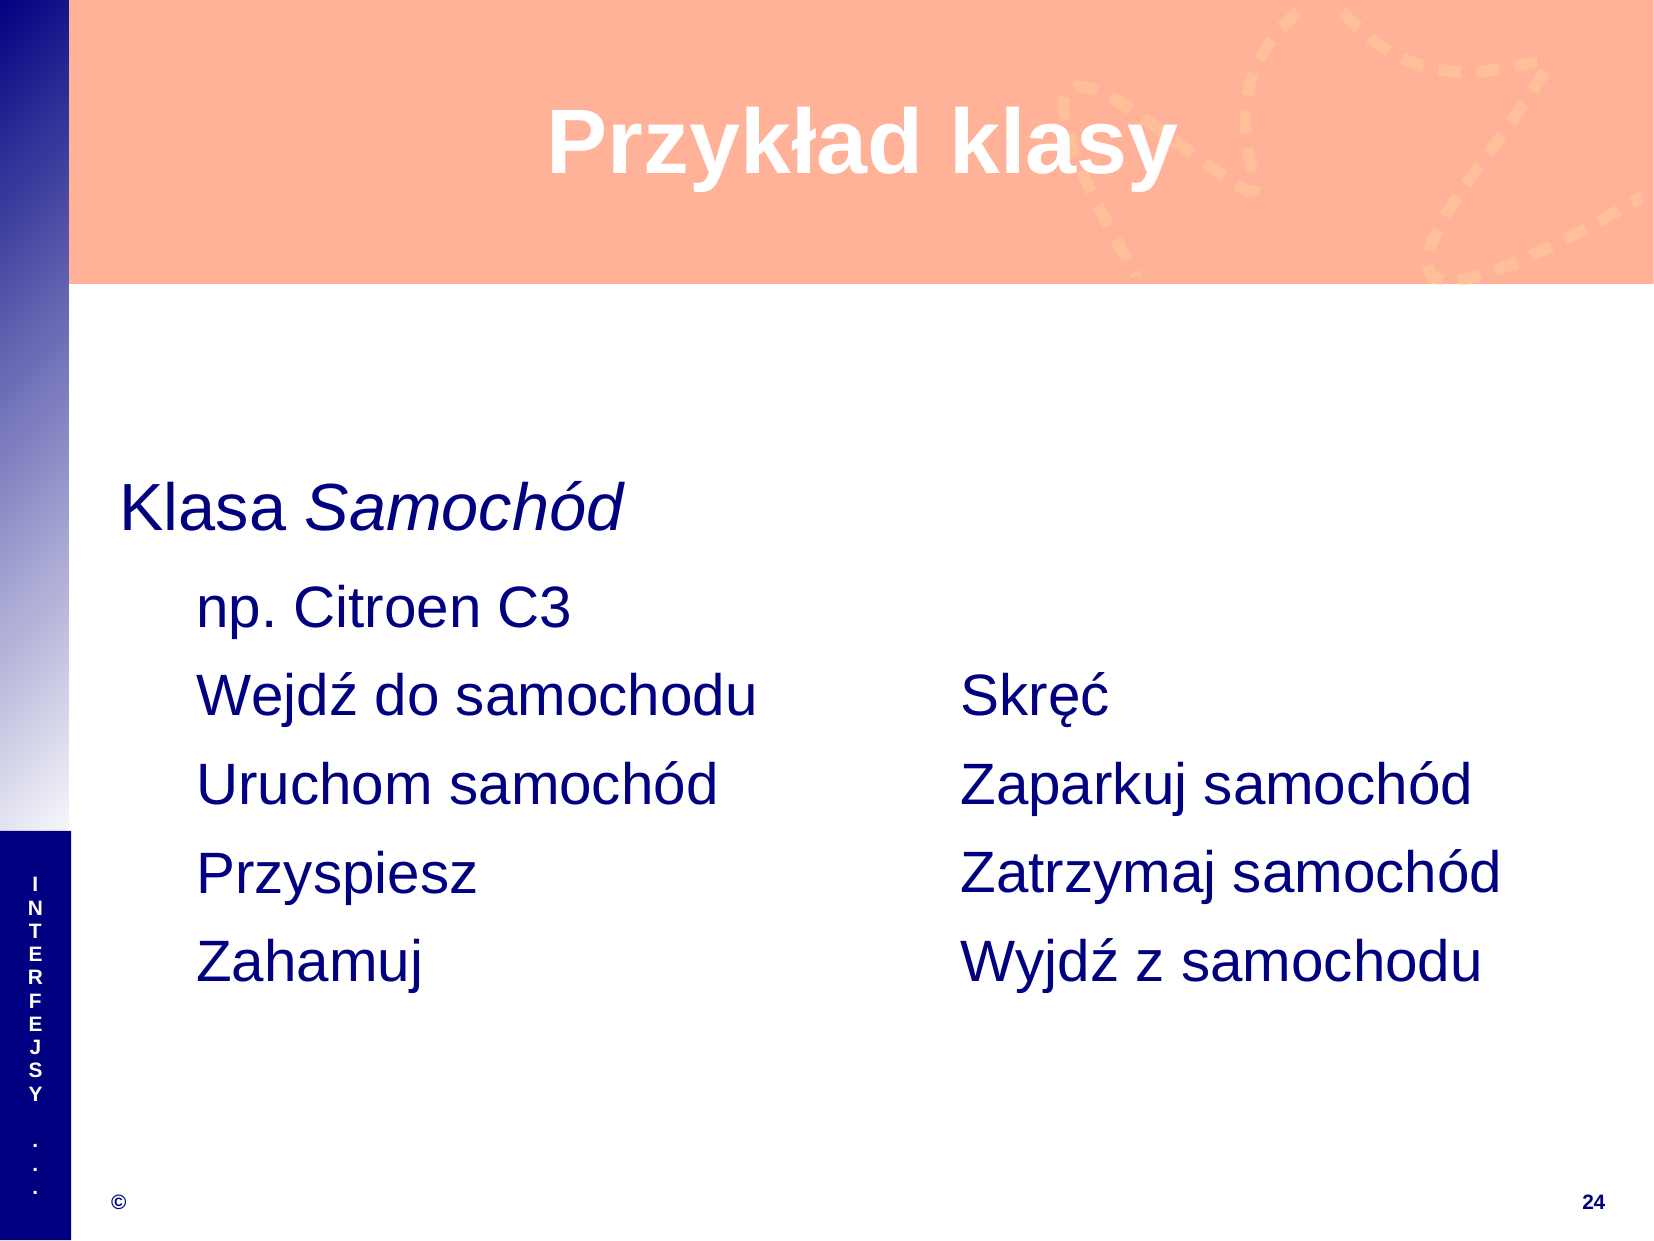

# Przykład klasy
Klasa Samochód
np. Citroen C3
Wejdź do samochodu
Uruchom samochód
Przyspiesz
Zahamuj
Skręć
Zaparkuj samochód
Zatrzymaj samochód
Wyjdź z samochodu
I
N
T
E
R
F
E
J
S
Y
.
.
.